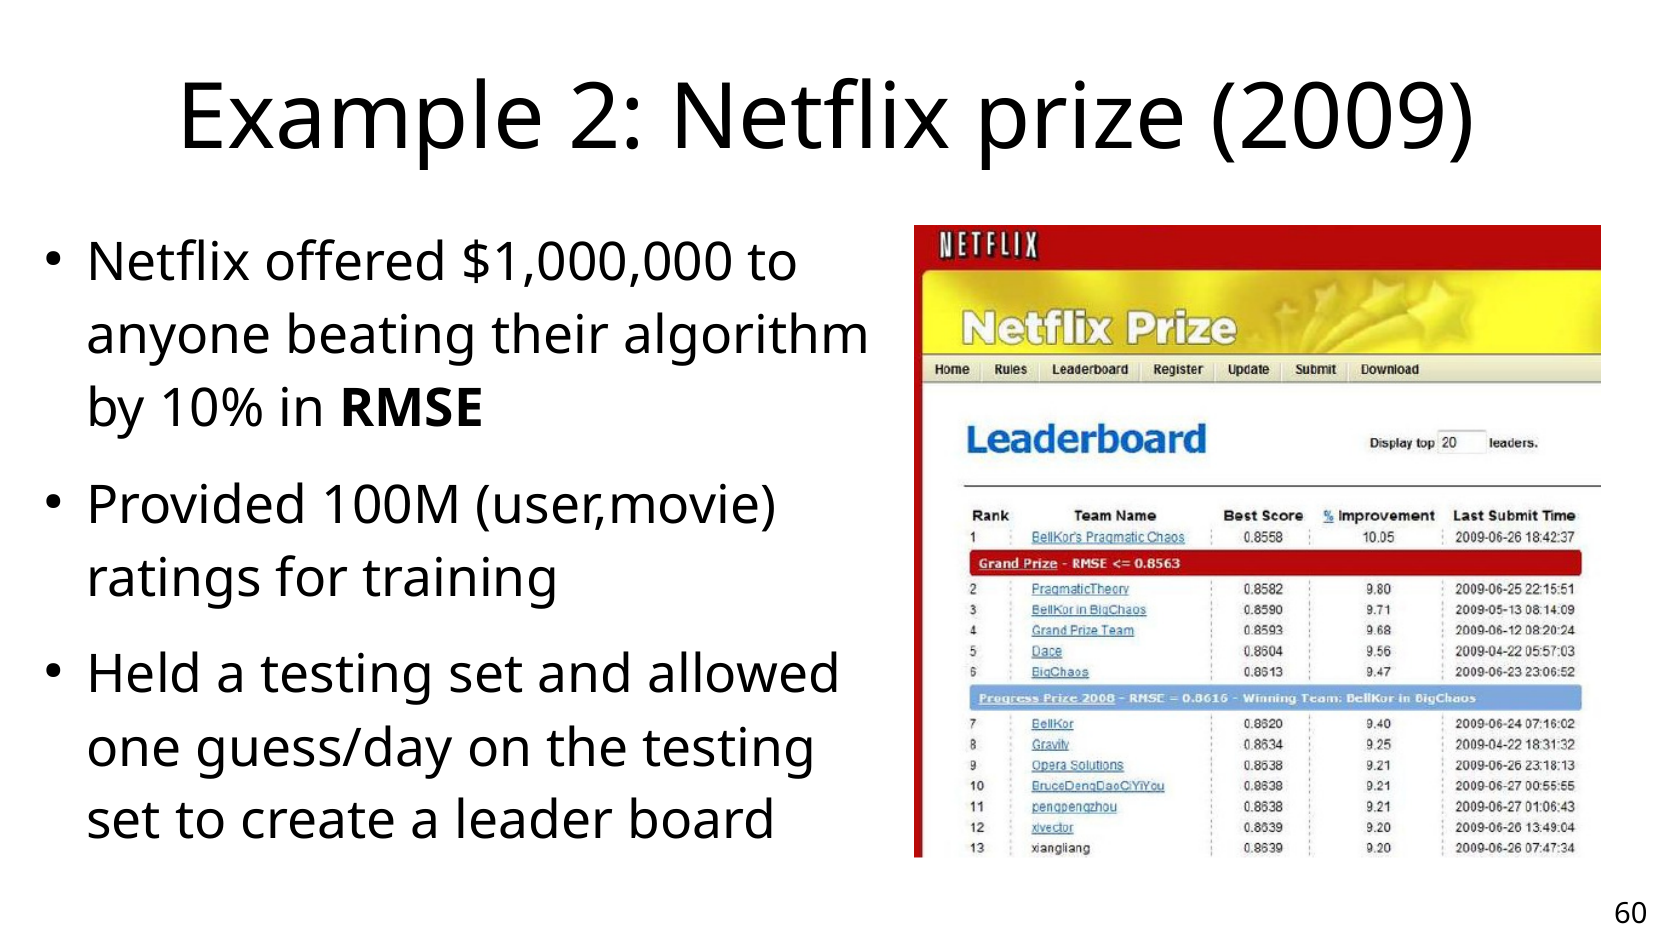

# Example 2: Netflix prize (2009)
Netflix offered $1,000,000 to anyone beating their algorithm by 10% in RMSE
Provided 100M (user,movie) ratings for training
Held a testing set and allowed one guess/day on the testing set to create a leader board
60